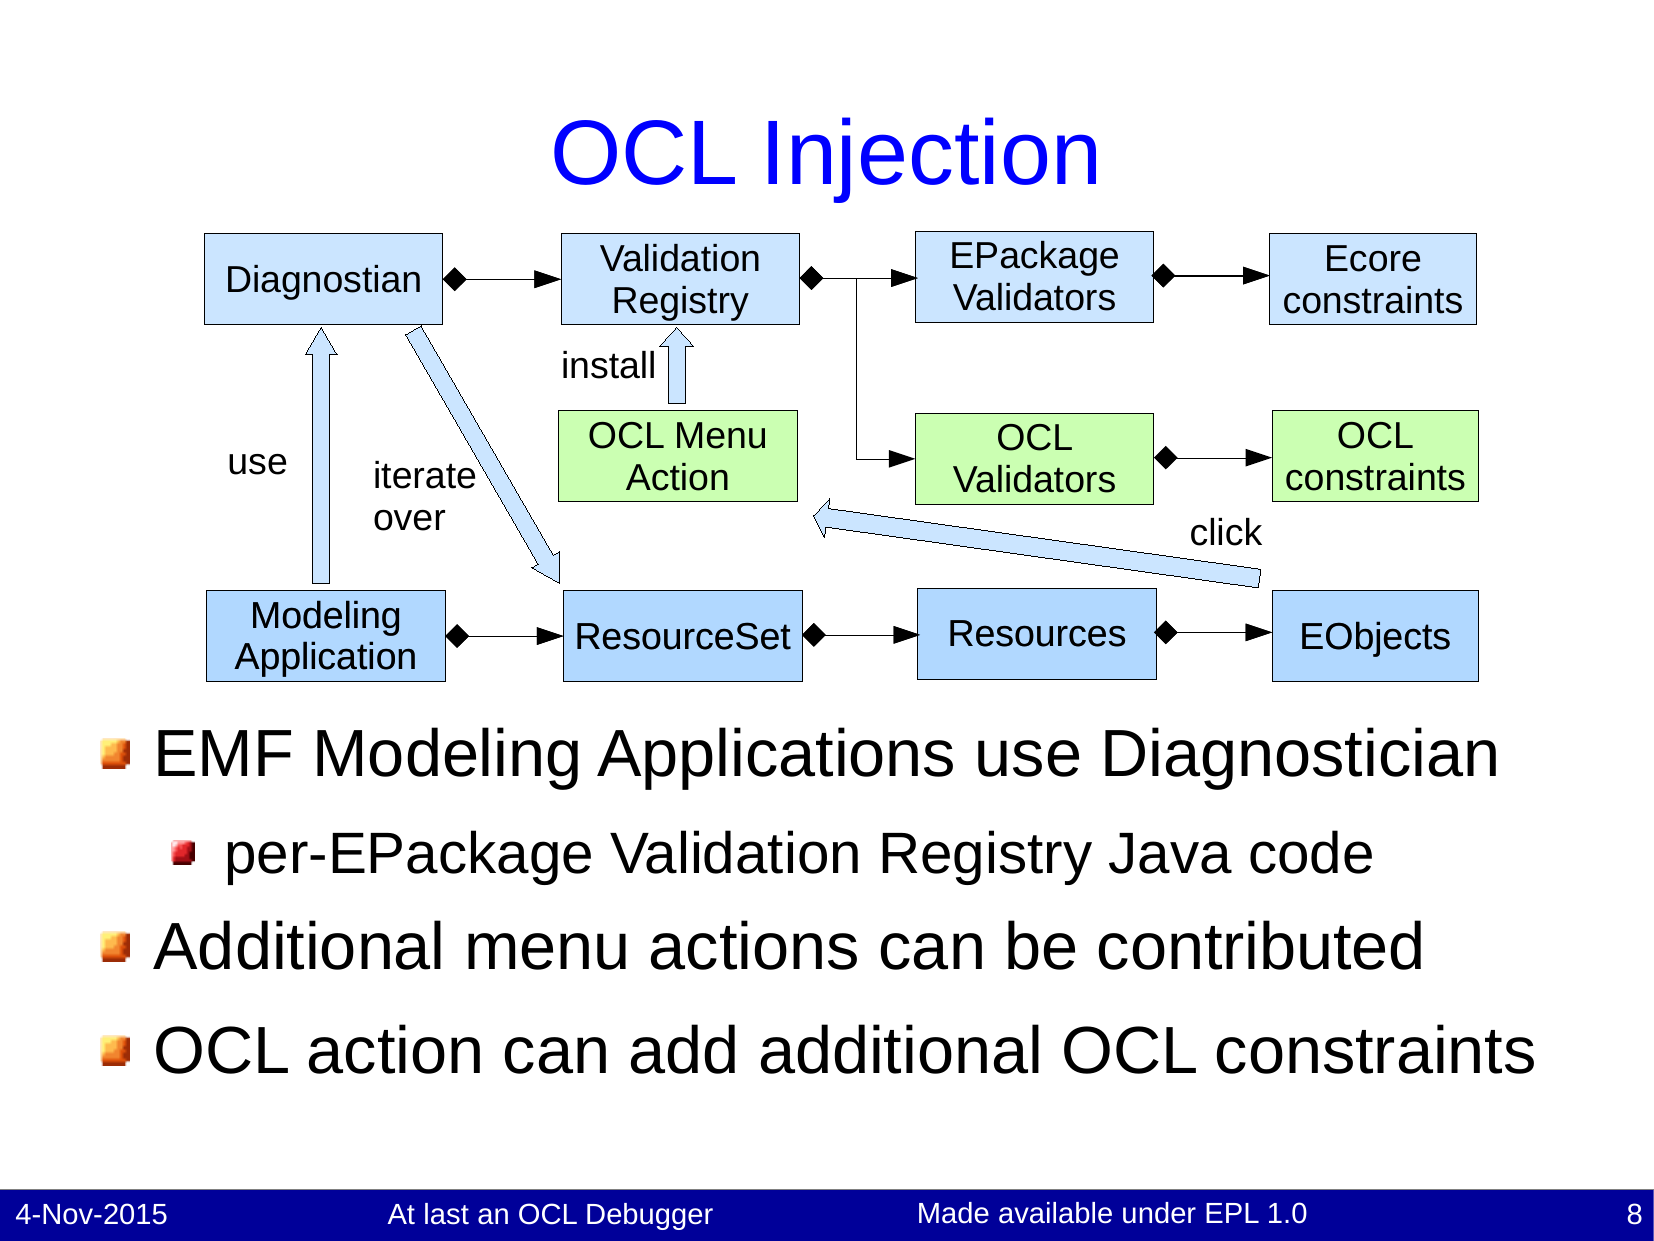

# OCL Injection
EPackage
Validators
Diagnostian
Validation
Registry
Ecore
constraints
install
OCL Menu
Action
OCL
constraints
OCL
Validators
use
iterate
over
click
Resources
Resources
Modeling
Application
ResourceSet
Modeling
Application
ResourceSet
EObjects
EObjects
EMF Modeling Applications use Diagnostician
per-EPackage Validation Registry Java code
Additional menu actions can be contributed
OCL action can add additional OCL constraints
4-Nov-2015
At last an OCL Debugger
8